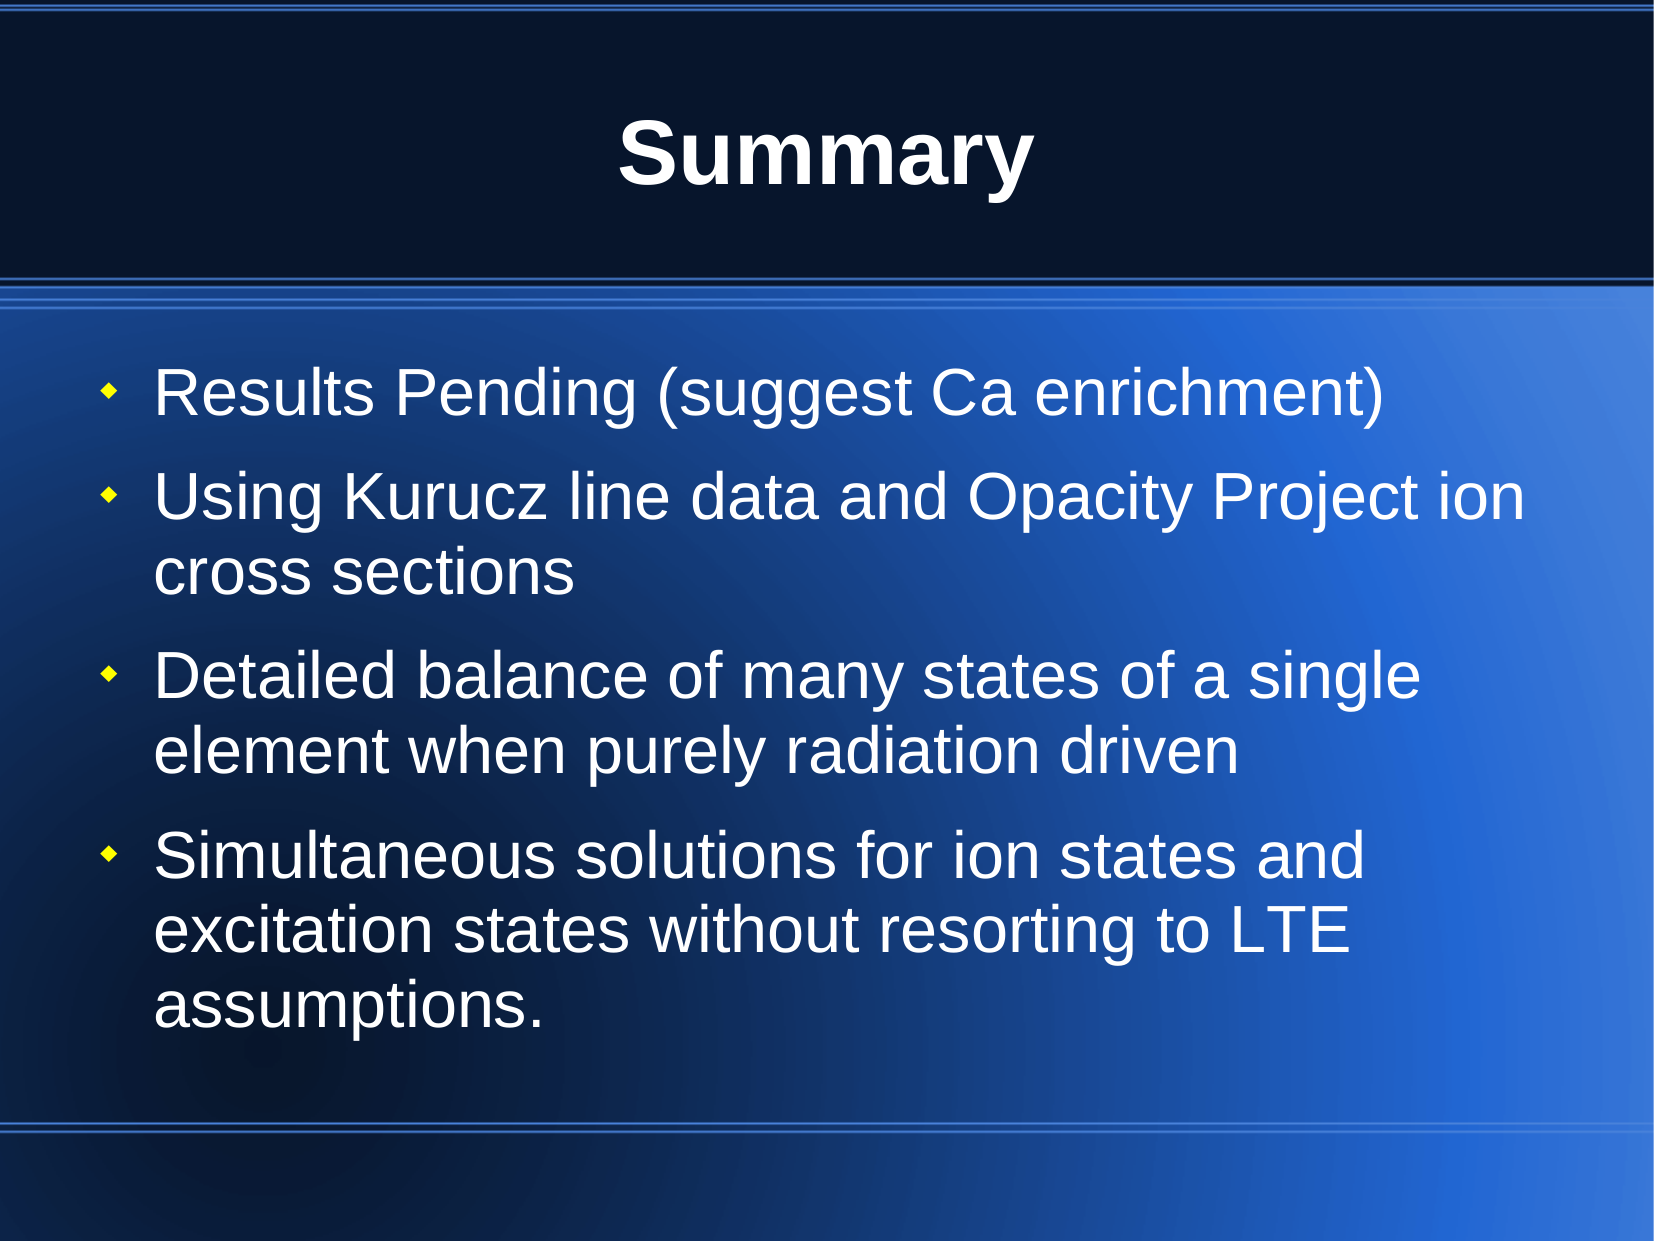

# Summary
Results Pending (suggest Ca enrichment)
Using Kurucz line data and Opacity Project ion cross sections
Detailed balance of many states of a single element when purely radiation driven
Simultaneous solutions for ion states and excitation states without resorting to LTE assumptions.